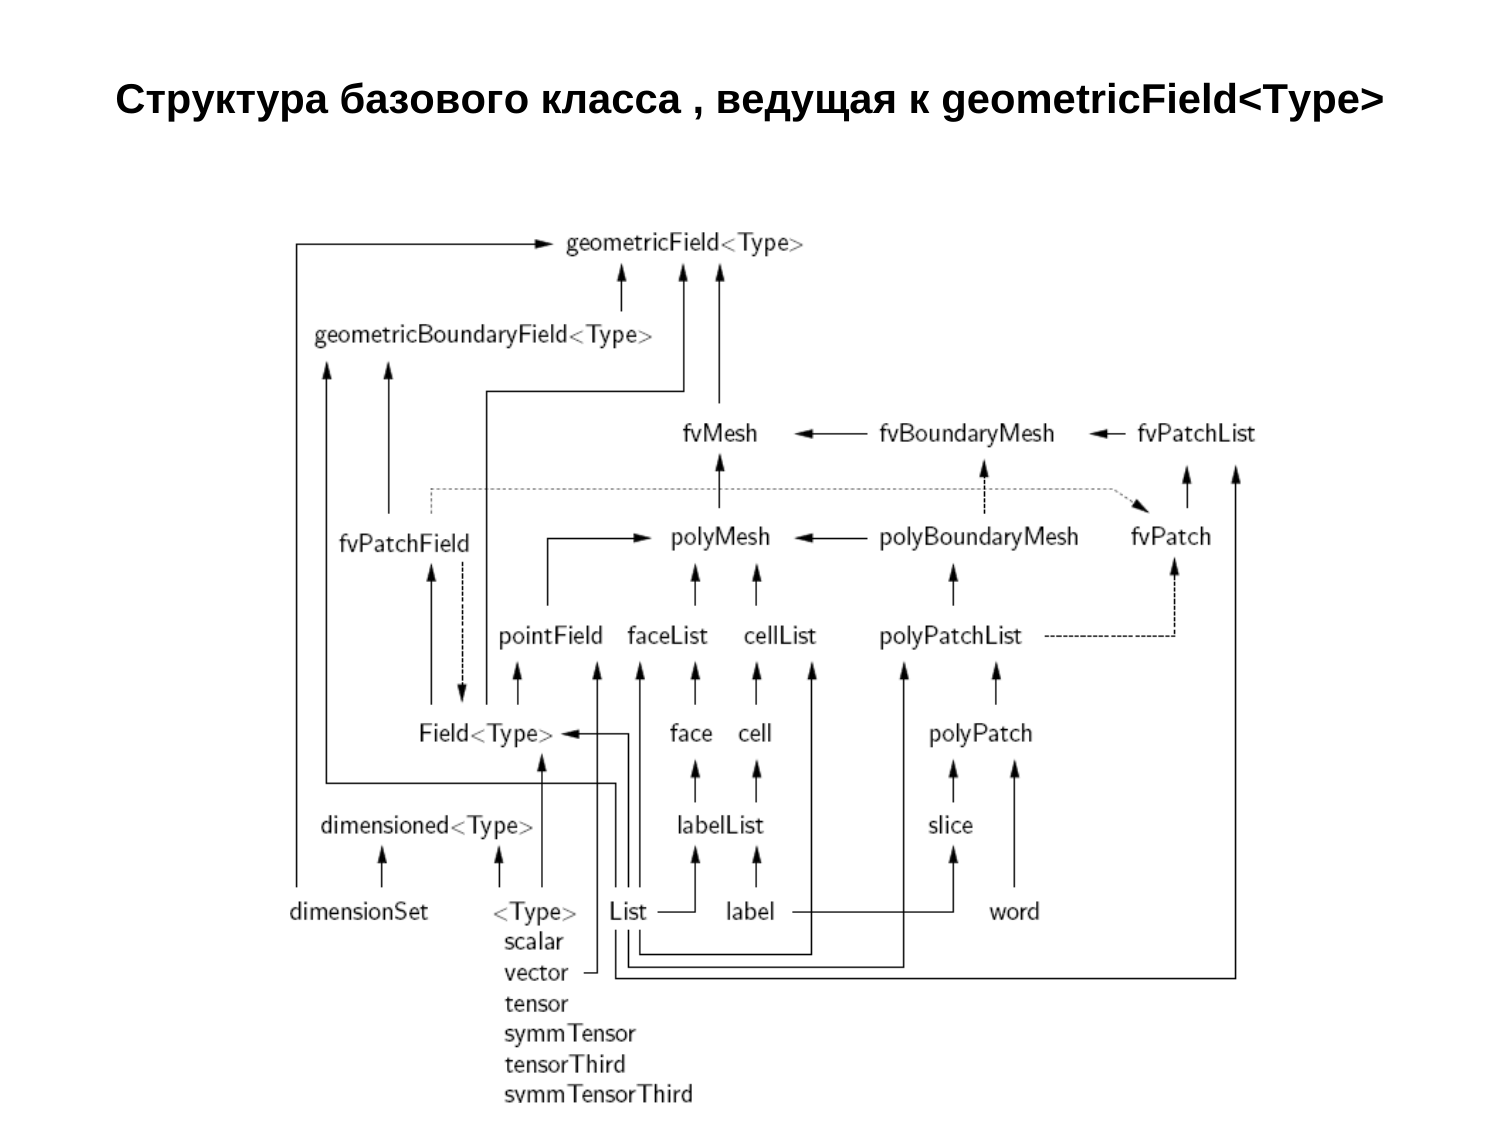

# Структура базового класса , ведущая к geometricField<Type>